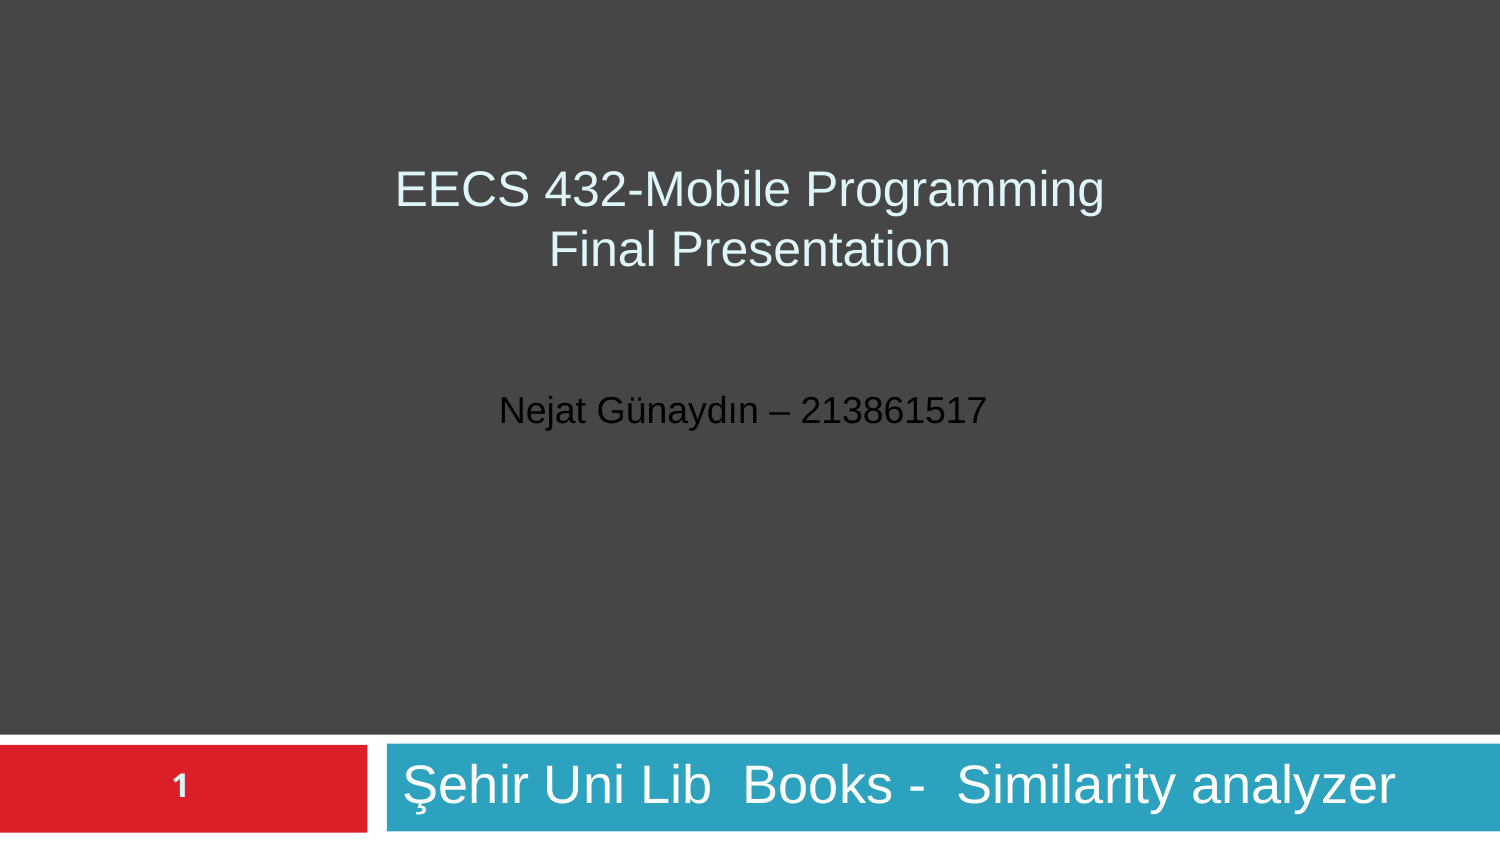

# EECS 432-Mobile Programming Final Presentation
Nejat Günaydın – 213861517
Şehir Uni Lib Books - Similarity analyzer